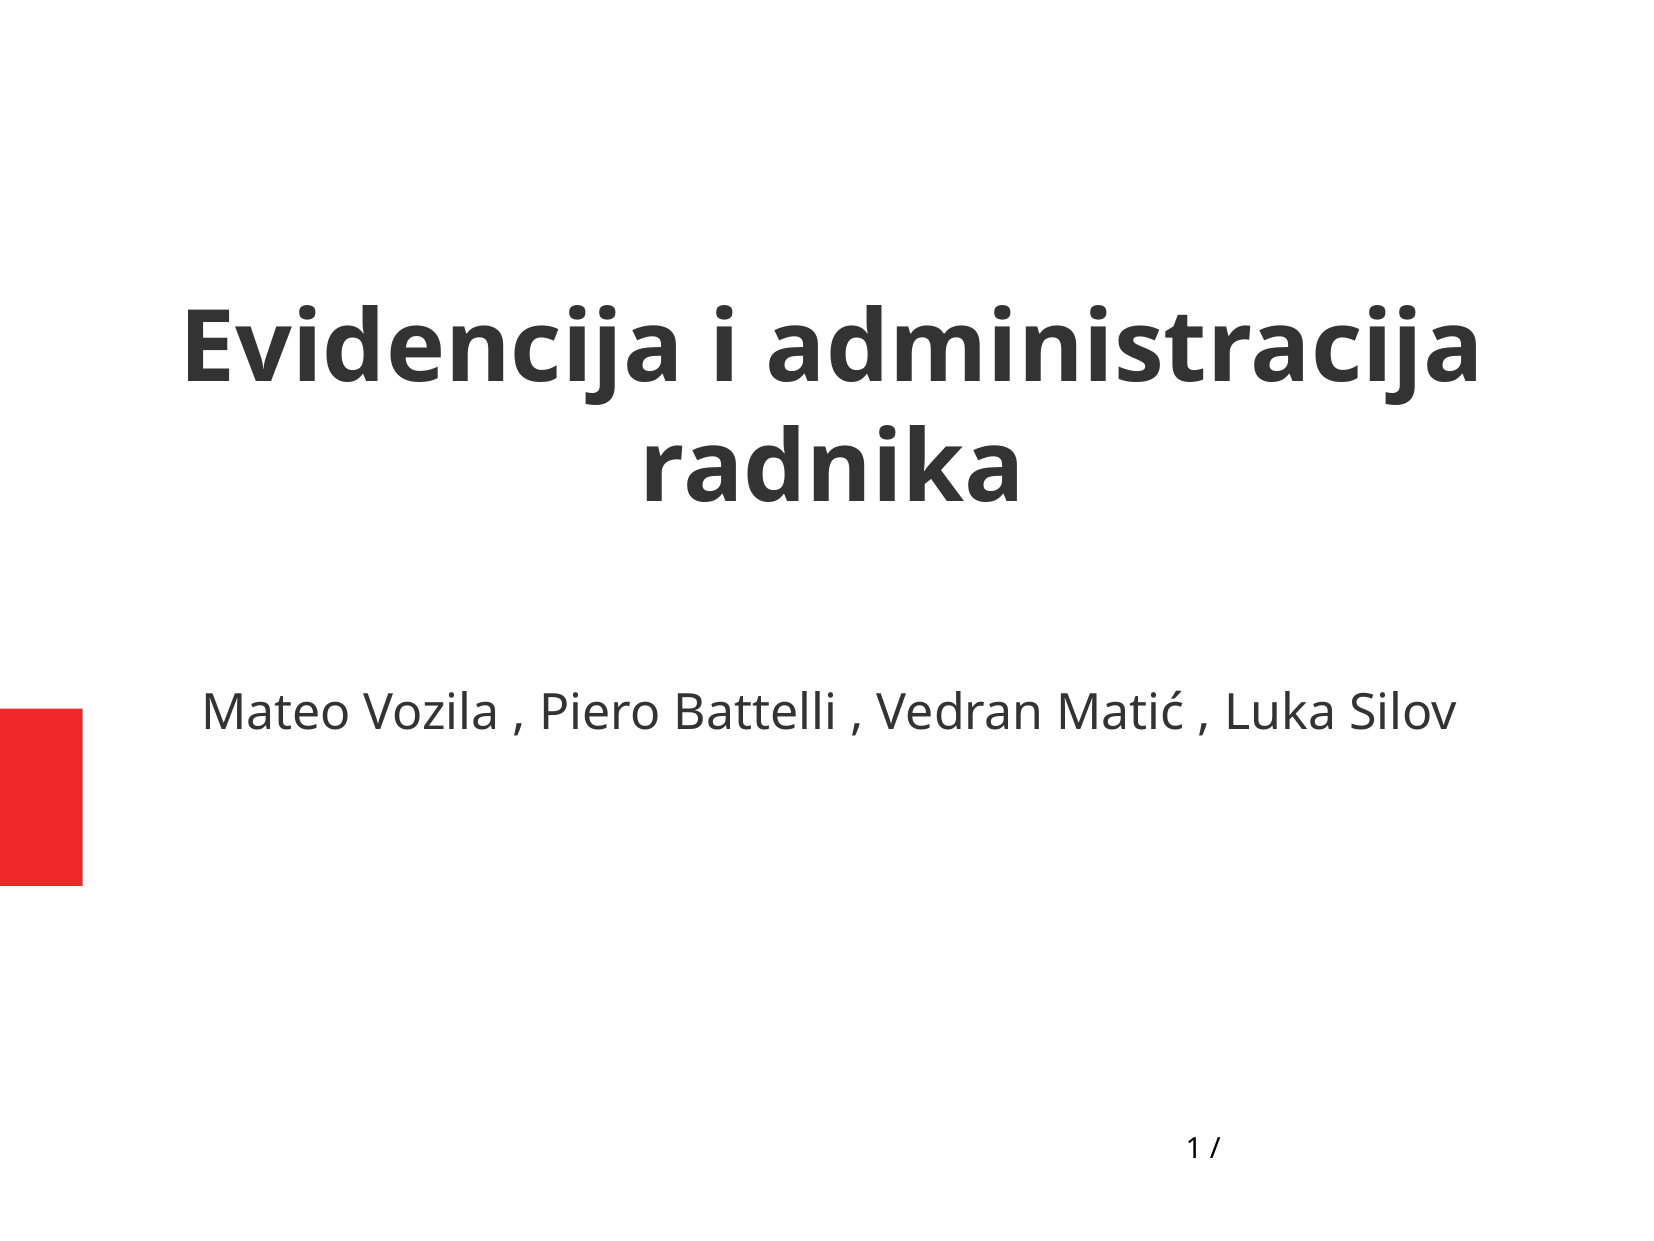

# Evidencija i administracija radnika
 Mateo Vozila , Piero Battelli , Vedran Matić , Luka Silov